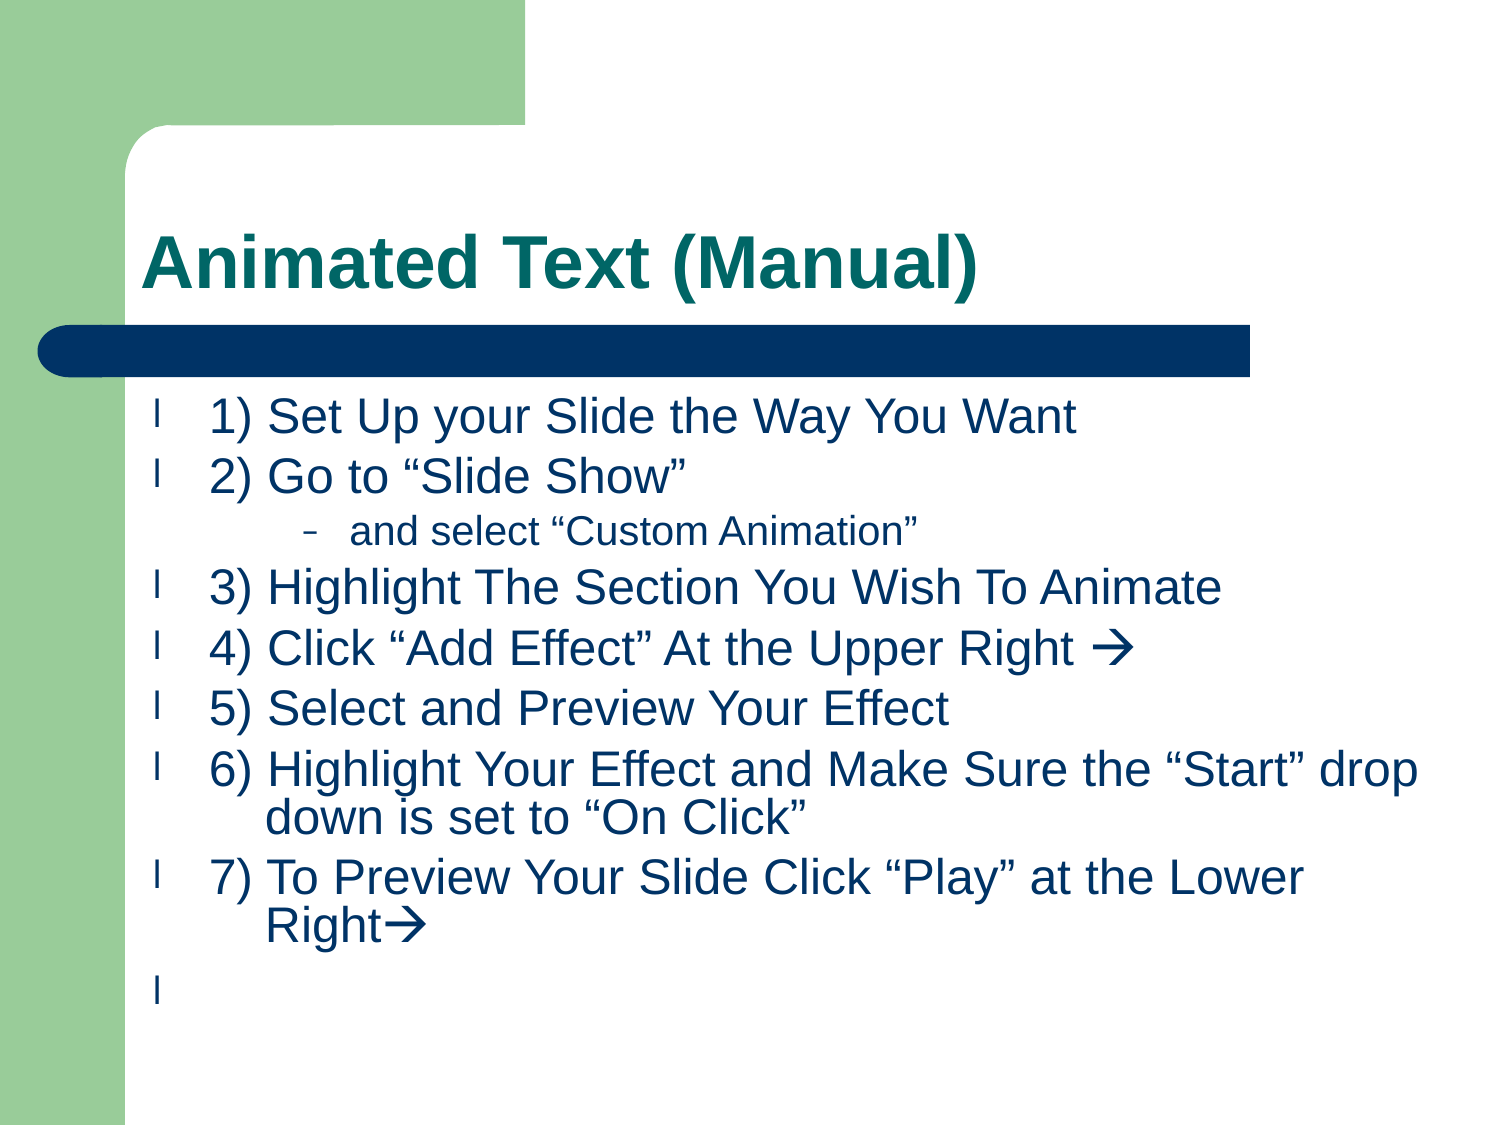

0
# Animated Text (Manual)
1) Set Up your Slide the Way You Want
2) Go to “Slide Show”
and select “Custom Animation”
3) Highlight The Section You Wish To Animate
4) Click “Add Effect” At the Upper Right 
5) Select and Preview Your Effect
6) Highlight Your Effect and Make Sure the “Start” drop down is set to “On Click”
7) To Preview Your Slide Click “Play” at the Lower Right